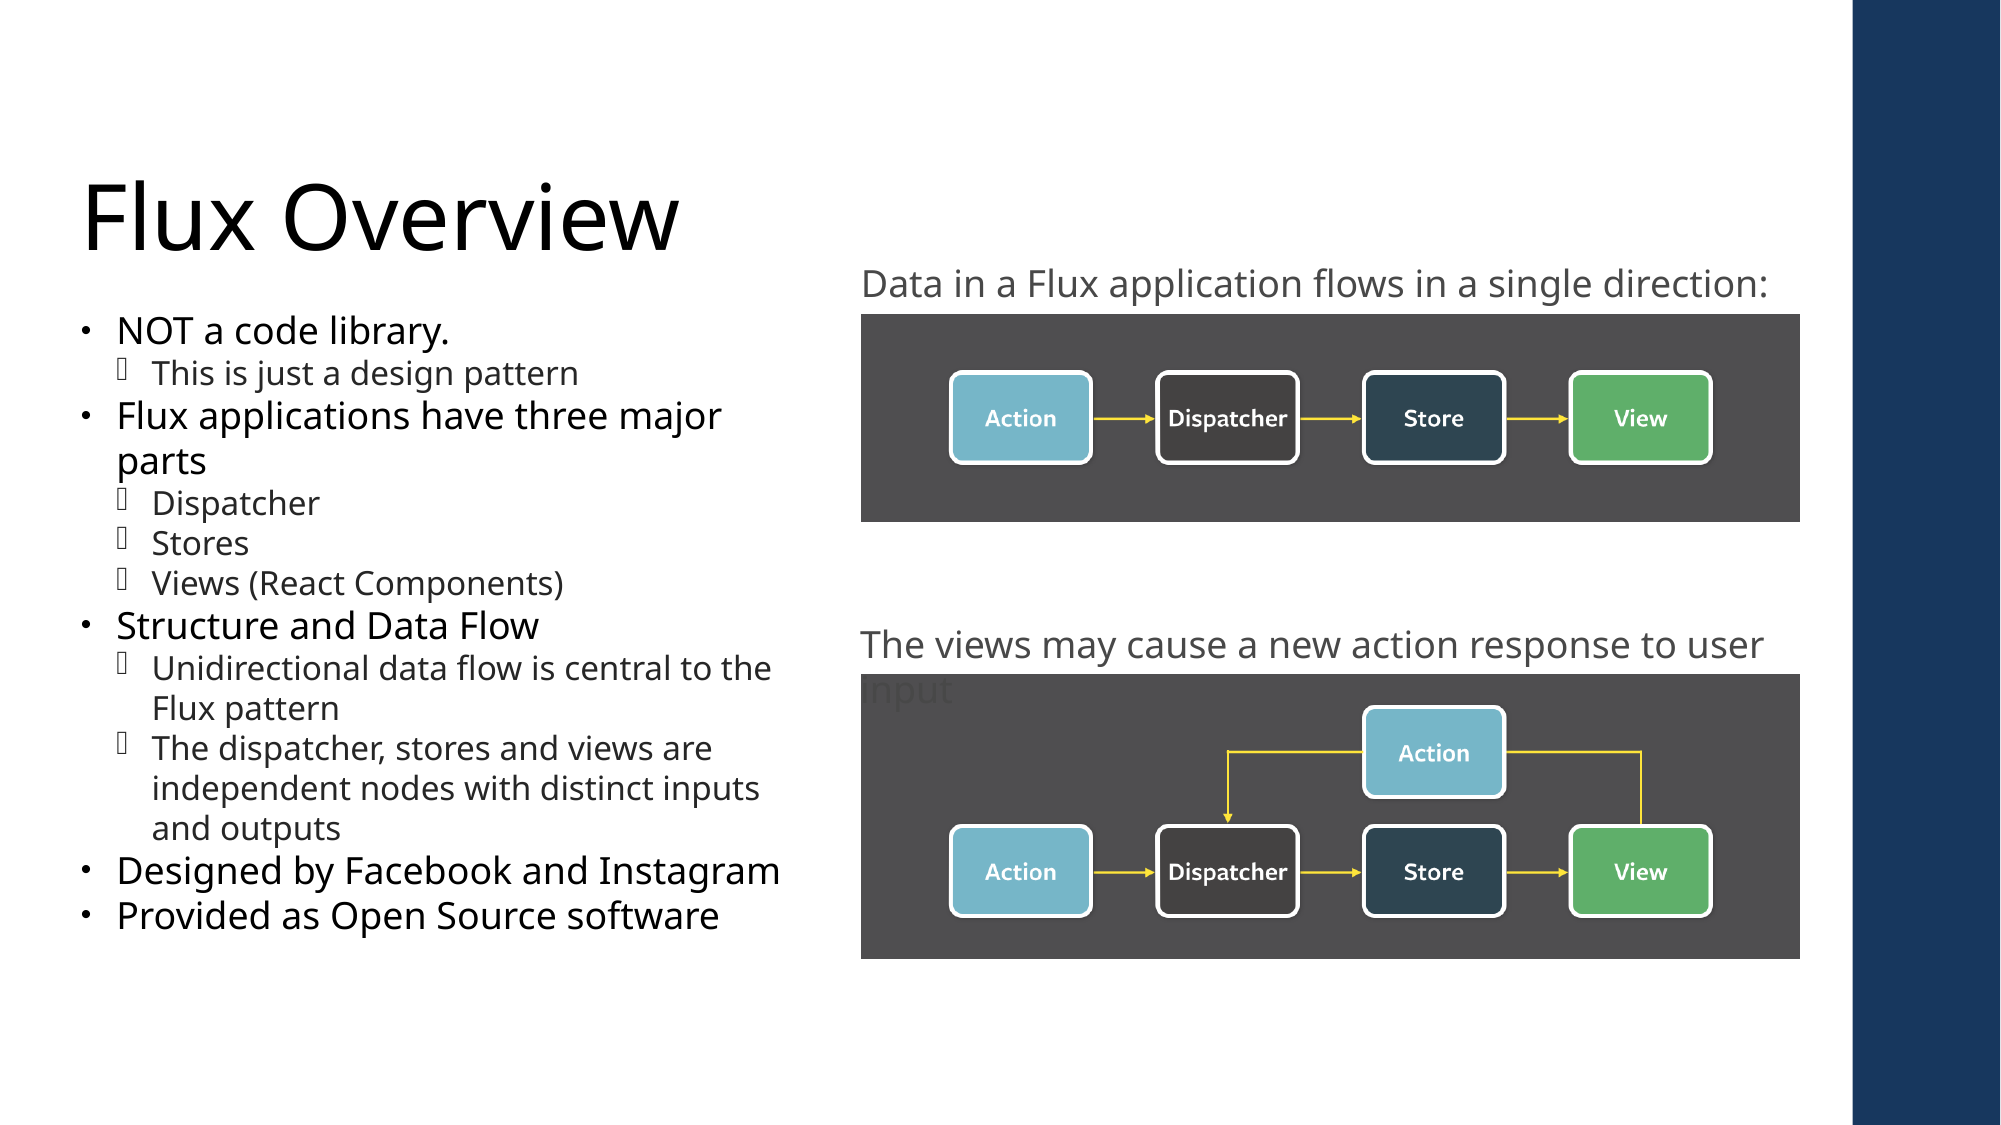

Flux Overview
Data in a Flux application flows in a single direction:
NOT a code library.
This is just a design pattern
Flux applications have three major parts
Dispatcher
Stores
Views (React Components)
Structure and Data Flow
Unidirectional data flow is central to the Flux pattern
The dispatcher, stores and views are independent nodes with distinct inputs and outputs
Designed by Facebook and Instagram
Provided as Open Source software
The views may cause a new action response to user input